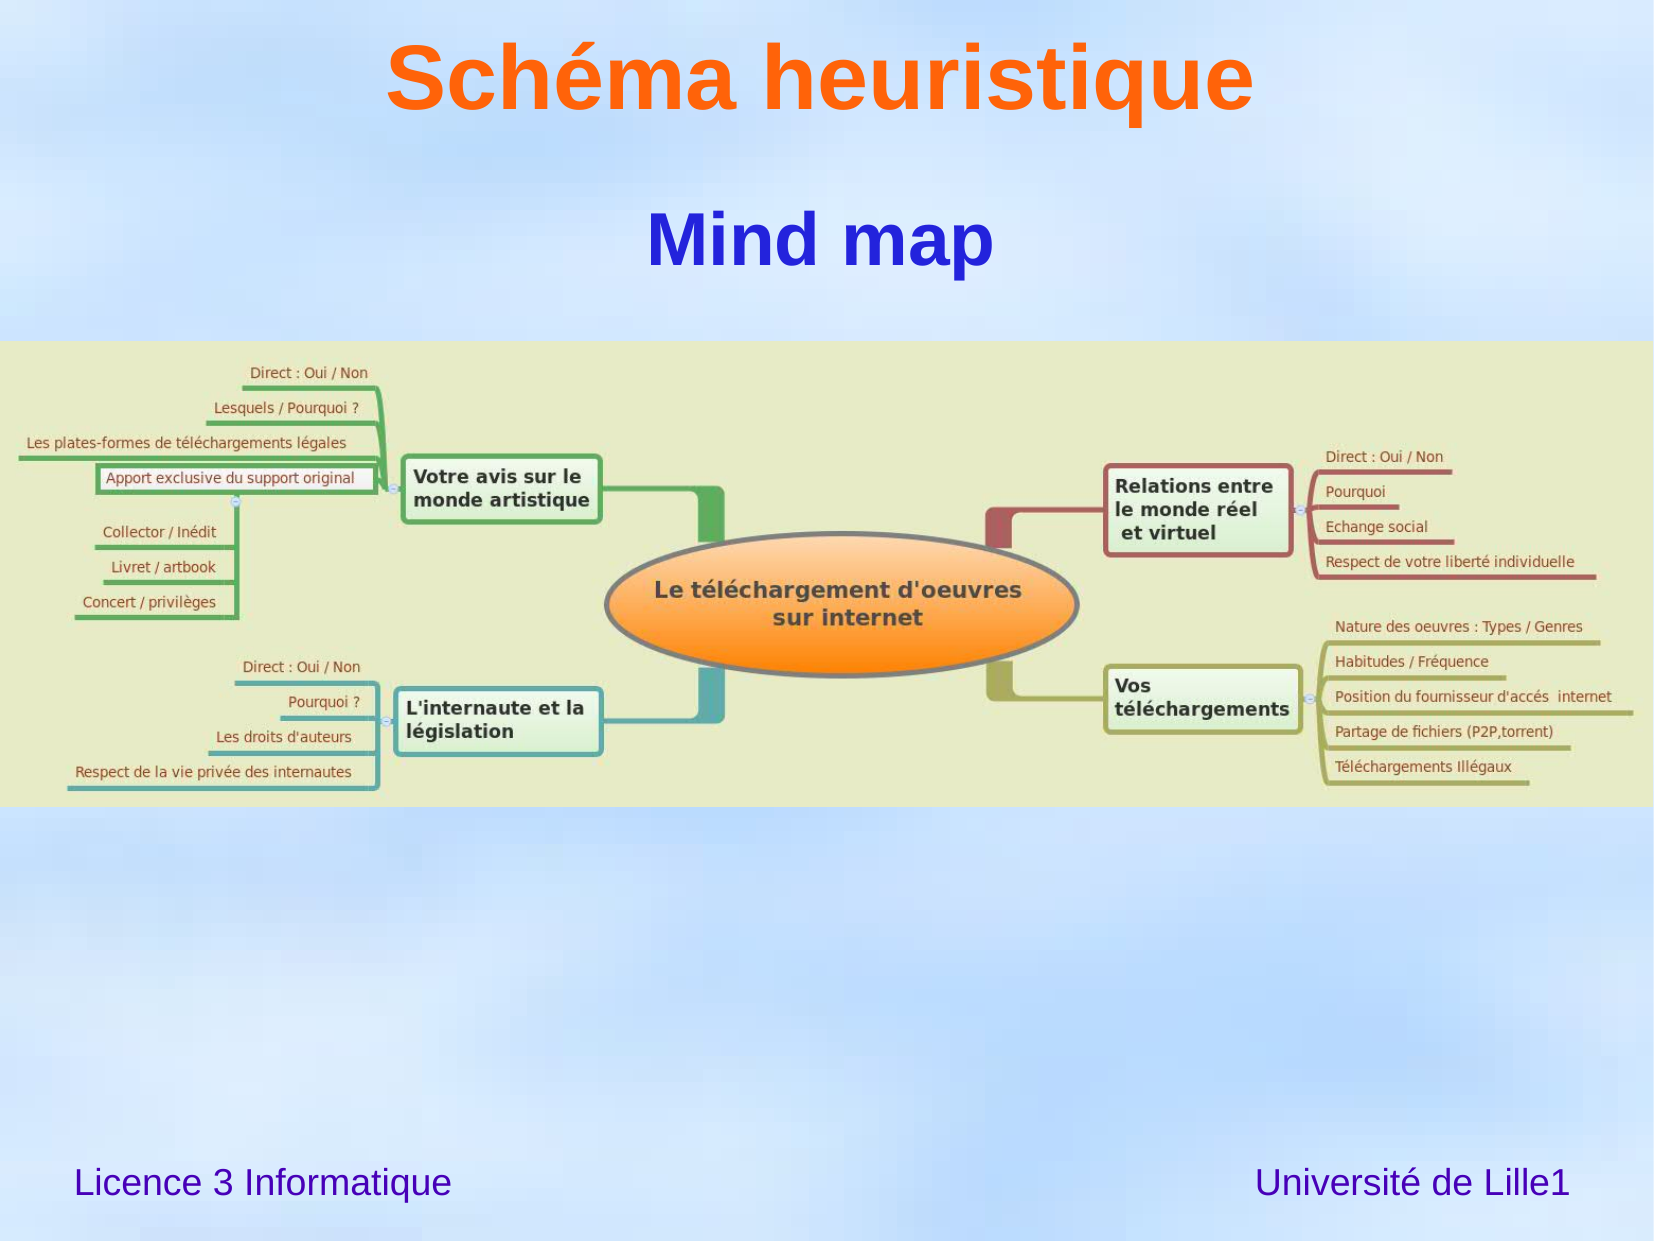

# Schéma heuristique
Mind map
Licence 3 Informatique 							 				Université de Lille1